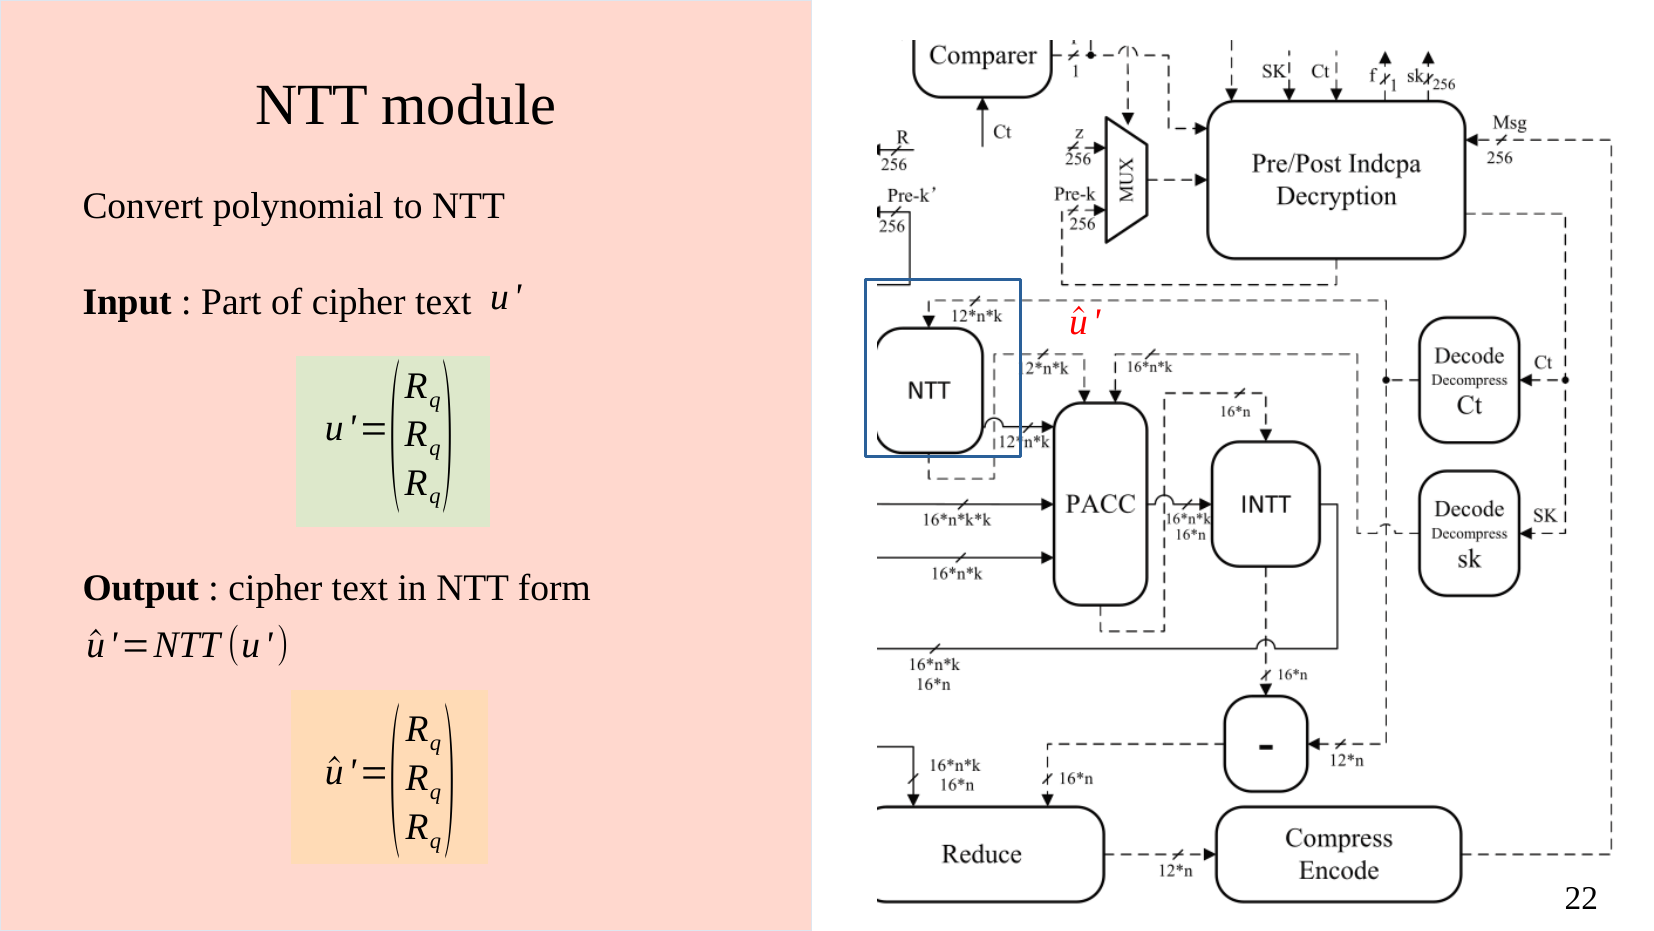

# NTT module
Convert polynomial to NTT
Input : Part of cipher text
Output : cipher text in NTT form
22